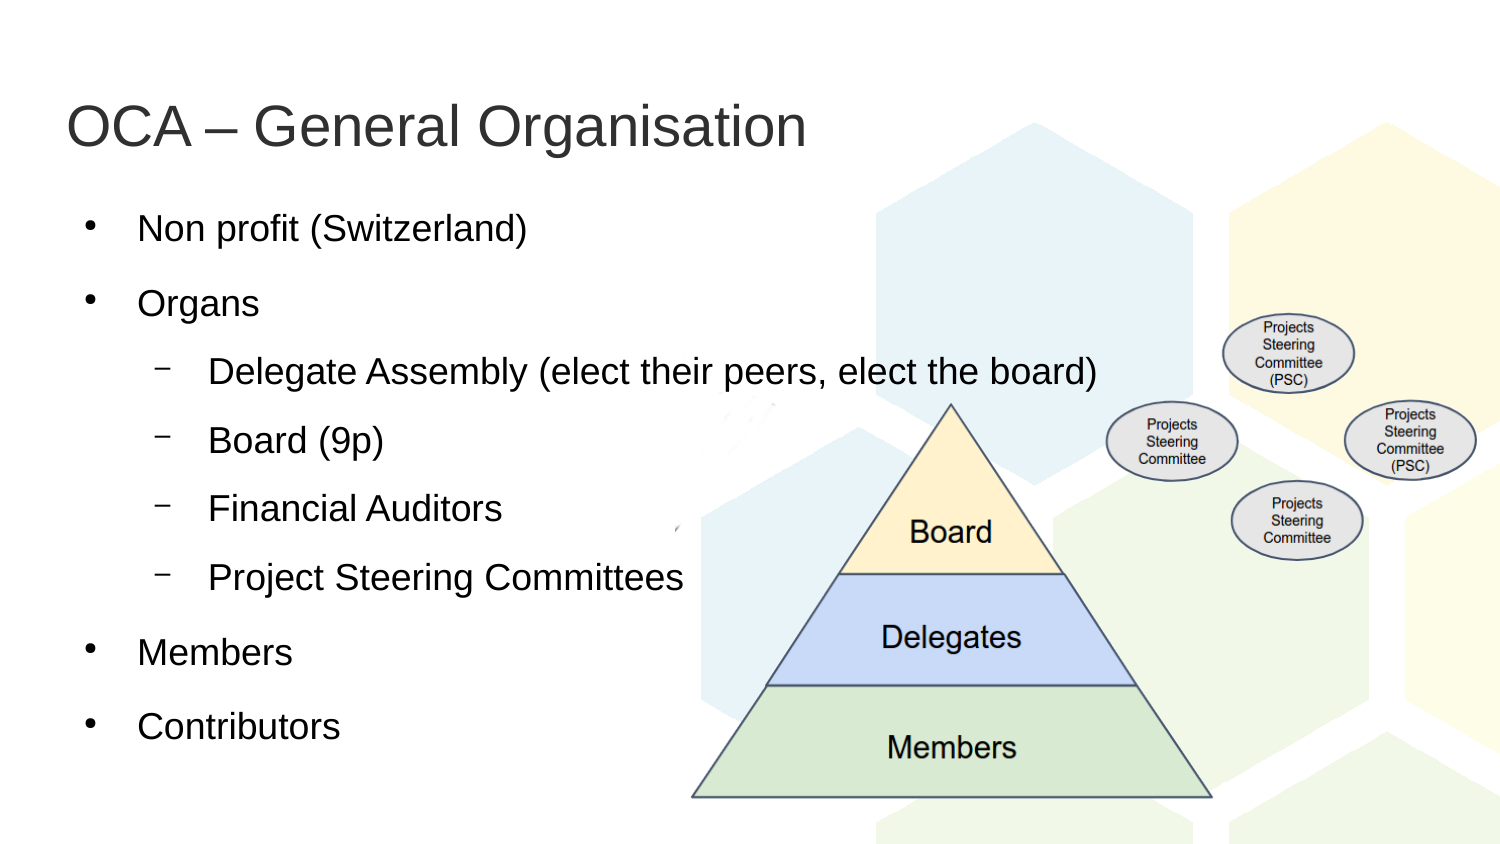

# OCA – General Organisation
Non profit (Switzerland)
Organs
Delegate Assembly (elect their peers, elect the board)
Board (9p)
Financial Auditors
Project Steering Committees
Members
Contributors